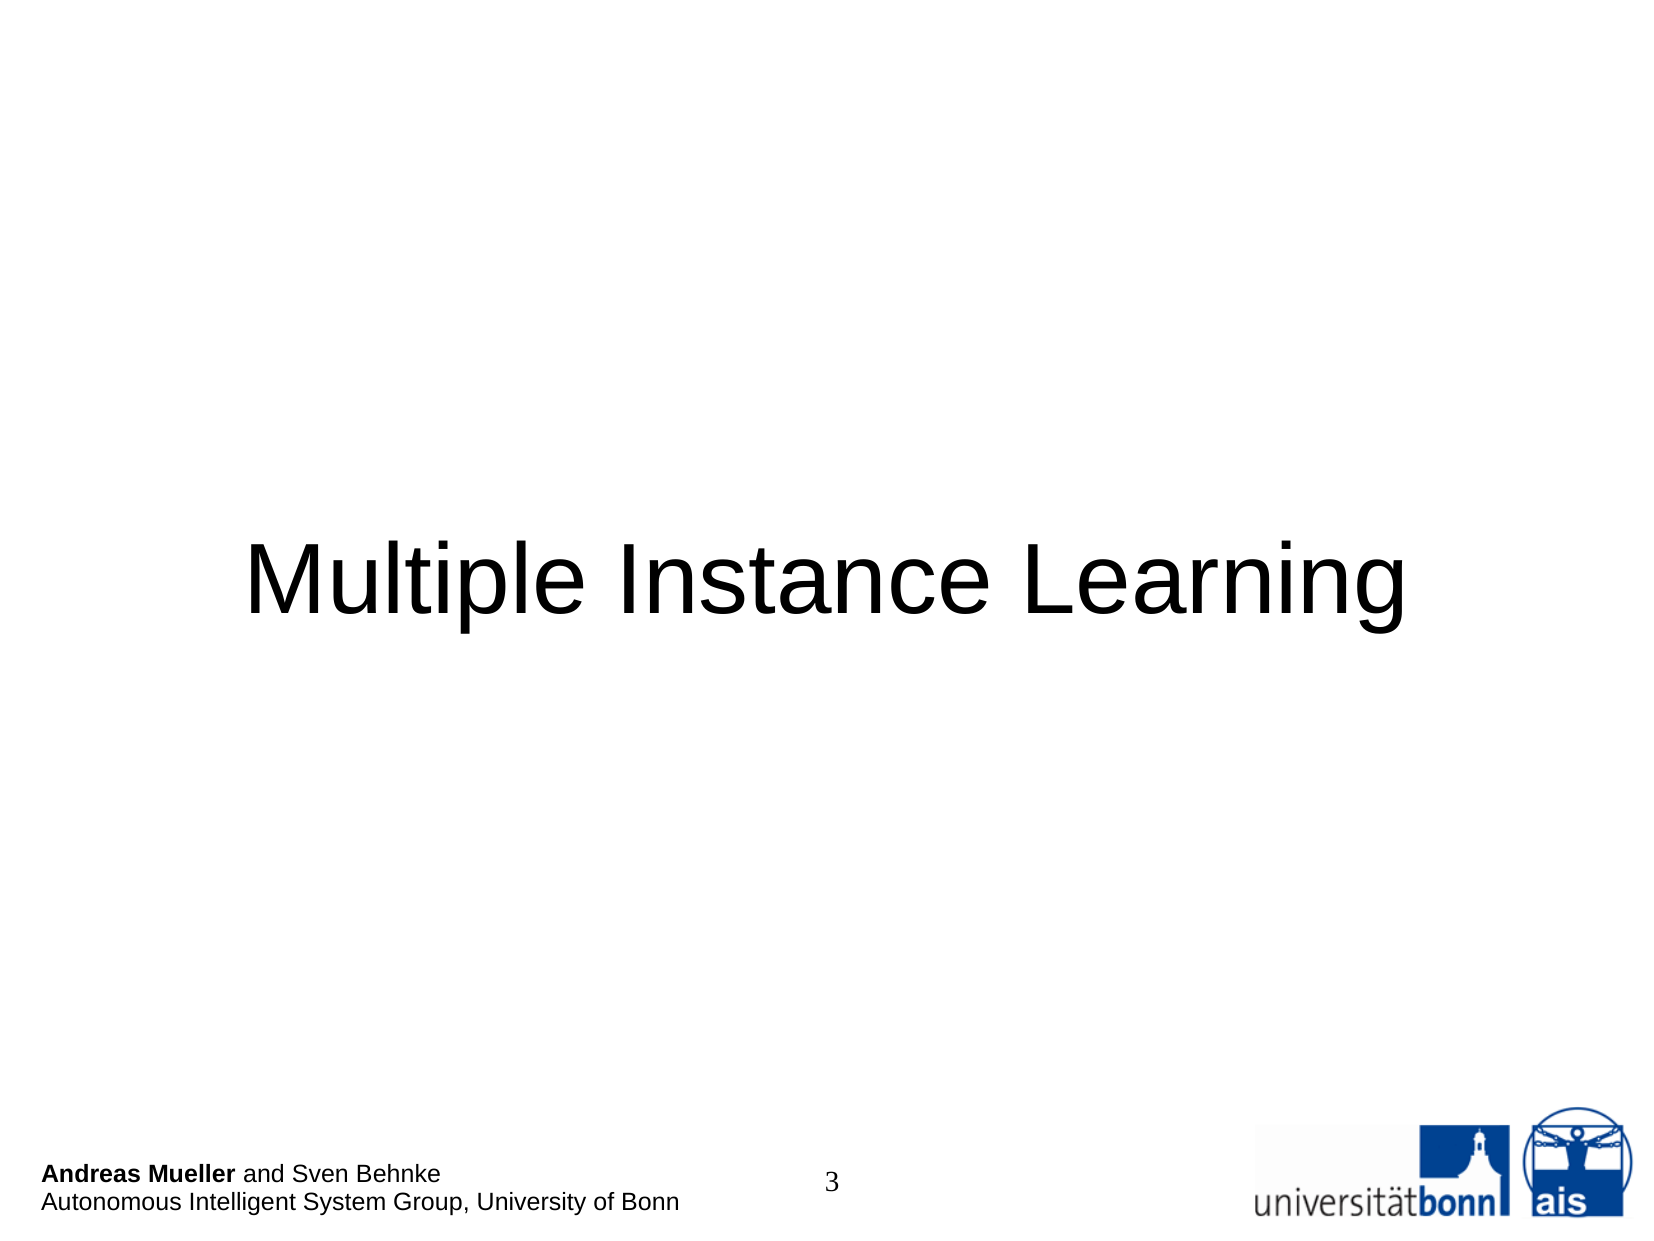

# Multiple Instance Learning
Andreas Mueller, Sven Behnke University of Bonn
3